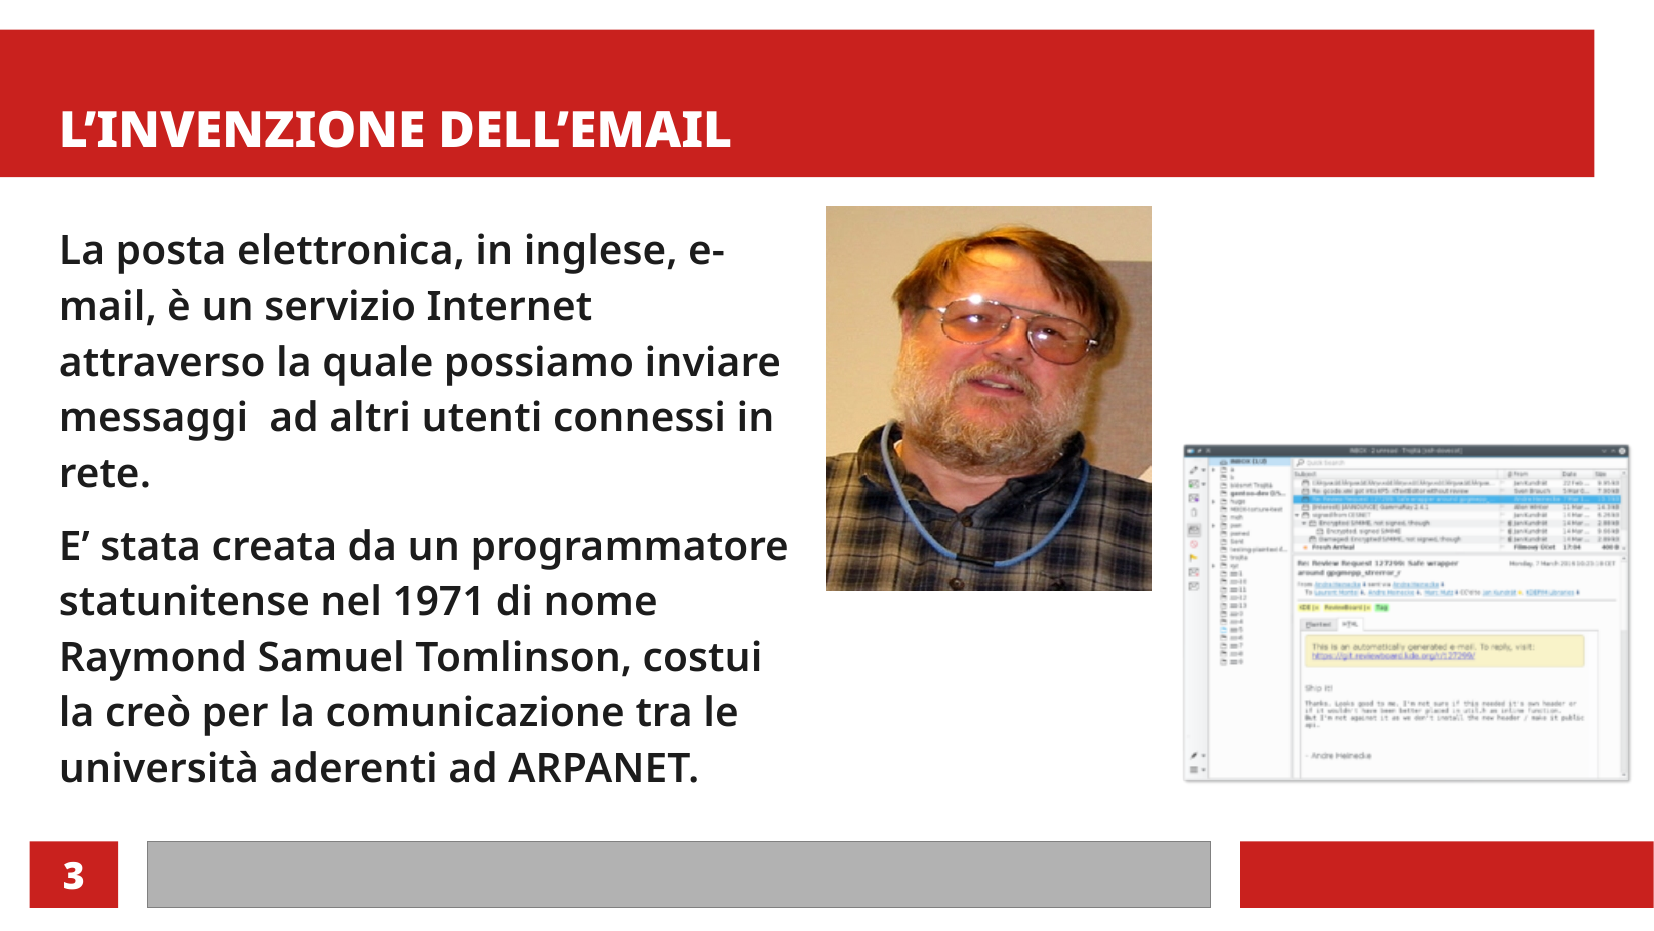

# L’INVENZIONE DELL’EMAIL
La posta elettronica, in inglese, e-mail, è un servizio Internet attraverso la quale possiamo inviare messaggi ad altri utenti connessi in rete.
E’ stata creata da un programmatore statunitense nel 1971 di nome Raymond Samuel Tomlinson, costui la creò per la comunicazione tra le università aderenti ad ARPANET.
3